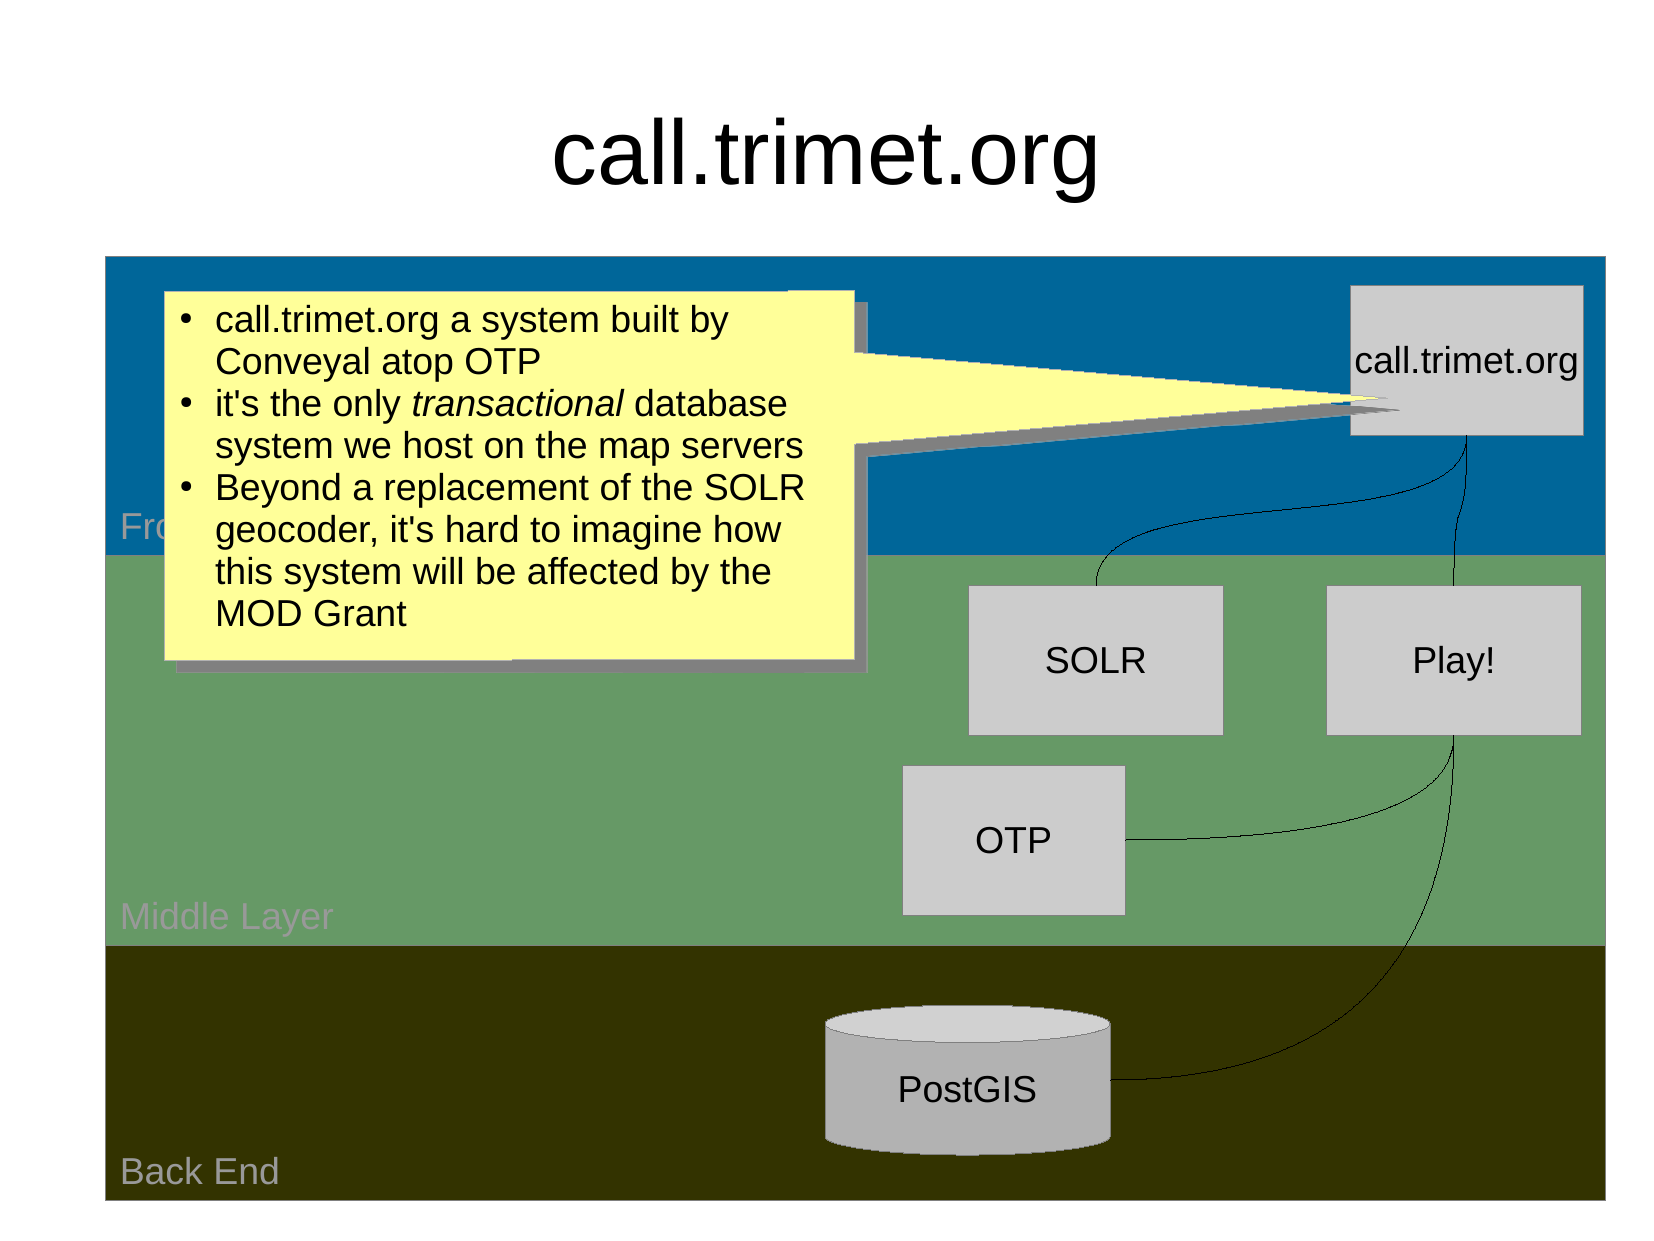

# call.trimet.org
Front End
call.trimet.org
call.trimet.org a system built by Conveyal atop OTP
it's the only transactional database system we host on the map servers
Beyond a replacement of the SOLR geocoder, it's hard to imagine how this system will be affected by the MOD Grant
Middle Layer
SOLR
Play!
OTP
Back End
PostGIS